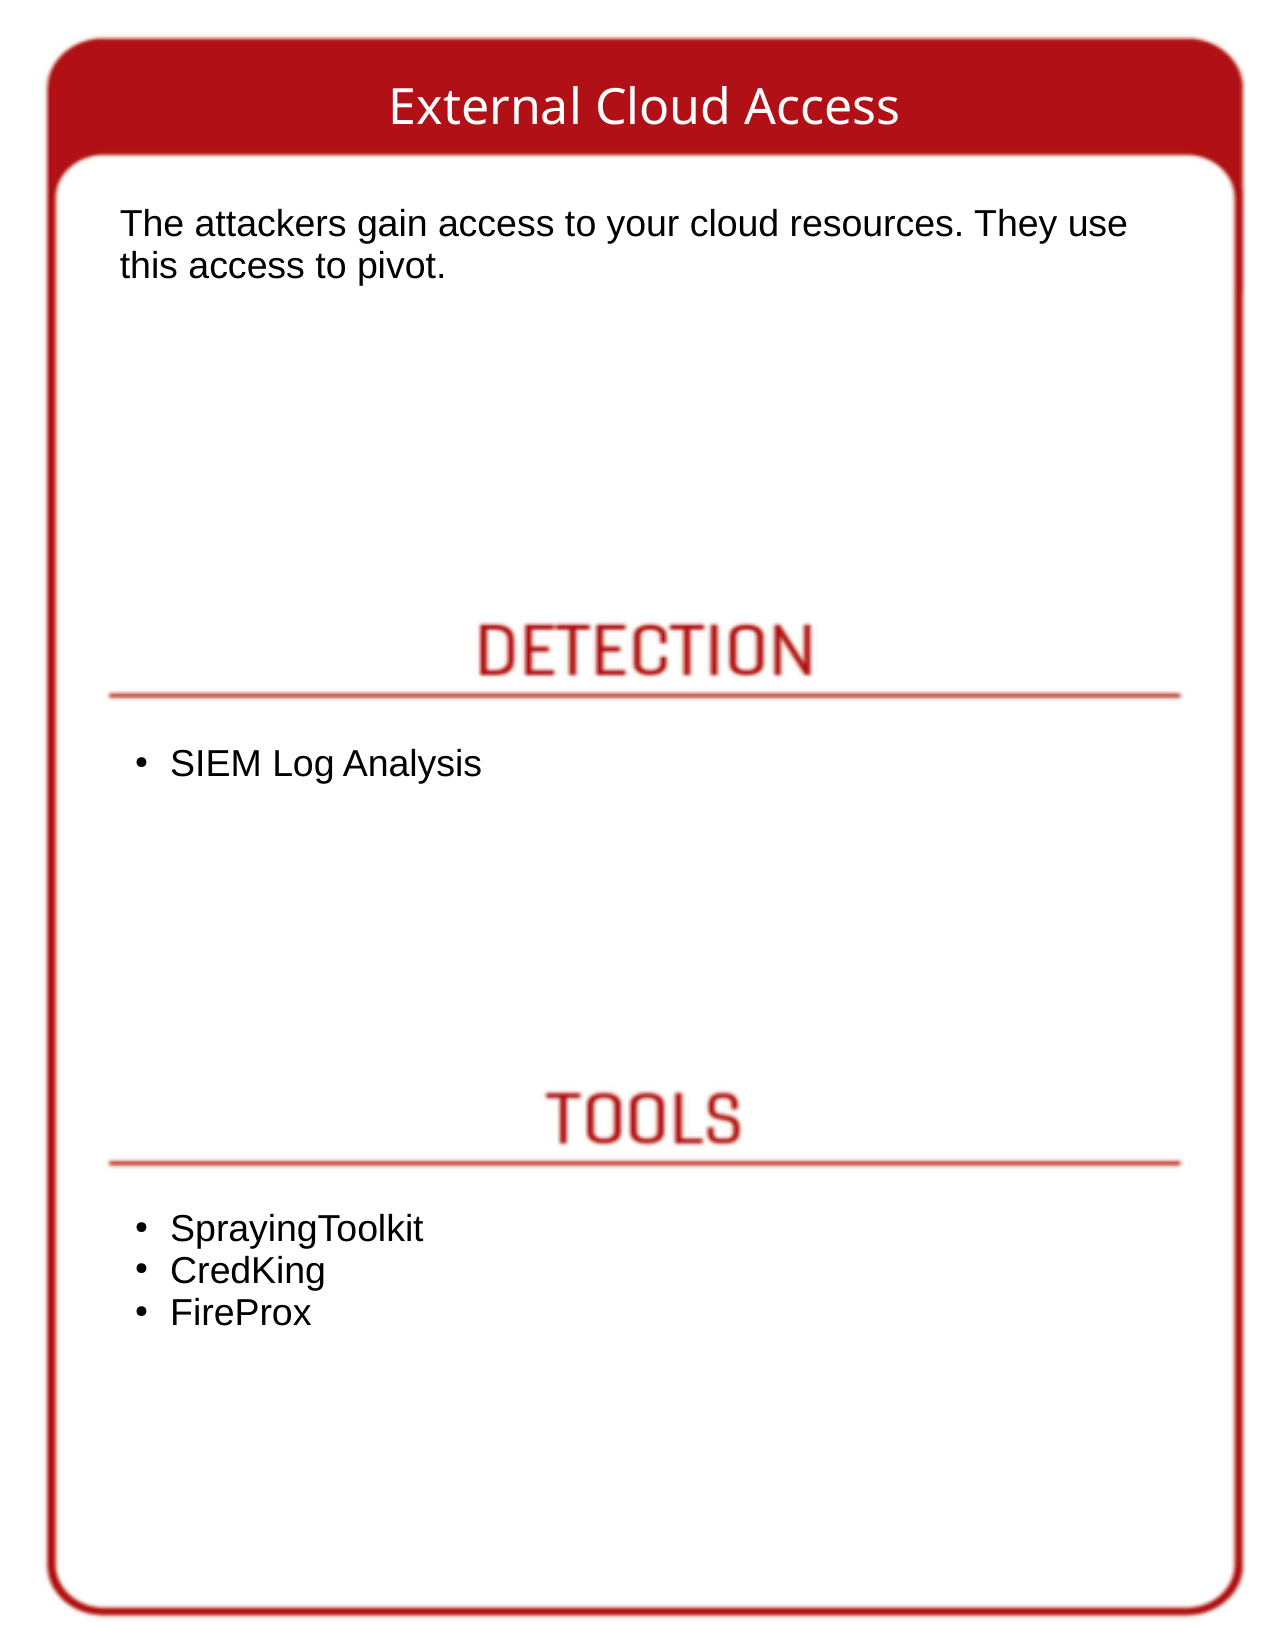

External Cloud Access
The attackers gain access to your cloud resources. They use this access to pivot.
SIEM Log Analysis
SprayingToolkit
CredKing
FireProx